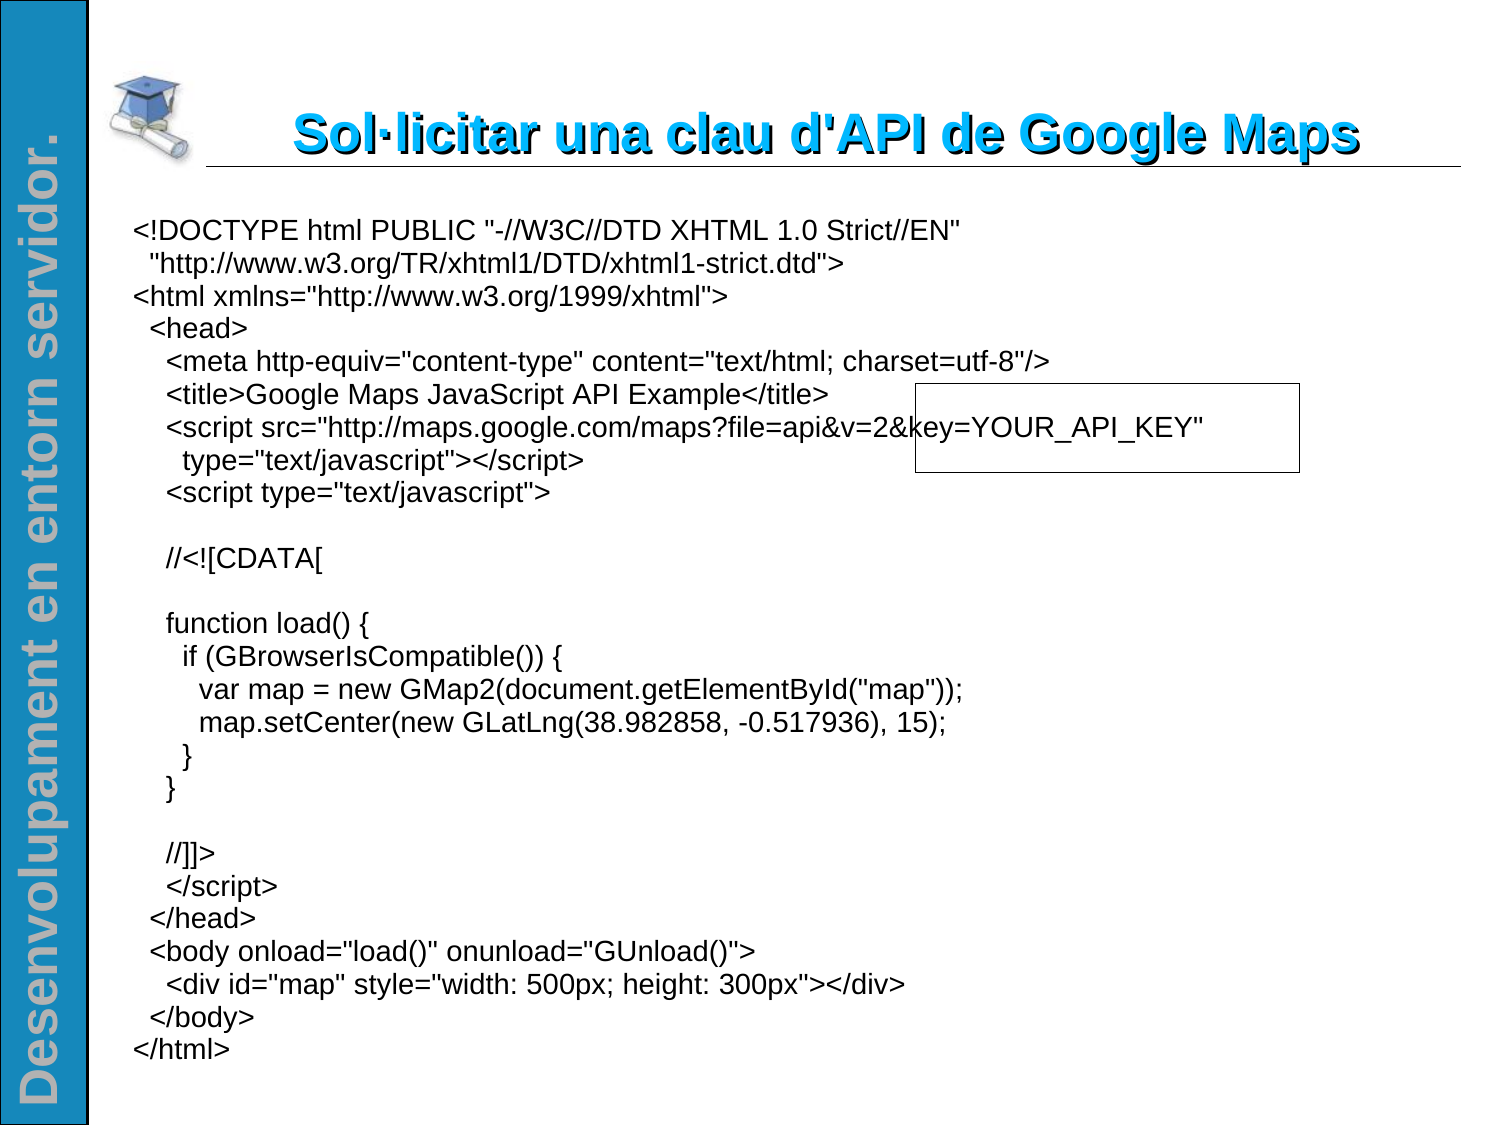

# Sol·licitar una clau d'API de Google Maps
<!DOCTYPE html PUBLIC "-//W3C//DTD XHTML 1.0 Strict//EN"
 "http://www.w3.org/TR/xhtml1/DTD/xhtml1-strict.dtd">
<html xmlns="http://www.w3.org/1999/xhtml">
 <head>
 <meta http-equiv="content-type" content="text/html; charset=utf-8"/>
 <title>Google Maps JavaScript API Example</title>
 <script src="http://maps.google.com/maps?file=api&v=2&key=YOUR_API_KEY"
 type="text/javascript"></script>
 <script type="text/javascript">
 //<![CDATA[
 function load() {
 if (GBrowserIsCompatible()) {
 var map = new GMap2(document.getElementById("map"));
 map.setCenter(new GLatLng(38.982858, -0.517936), 15);
 }
 }
 //]]>
 </script>
 </head>
 <body onload="load()" onunload="GUnload()">
 <div id="map" style="width: 500px; height: 300px"></div>
 </body>
</html>